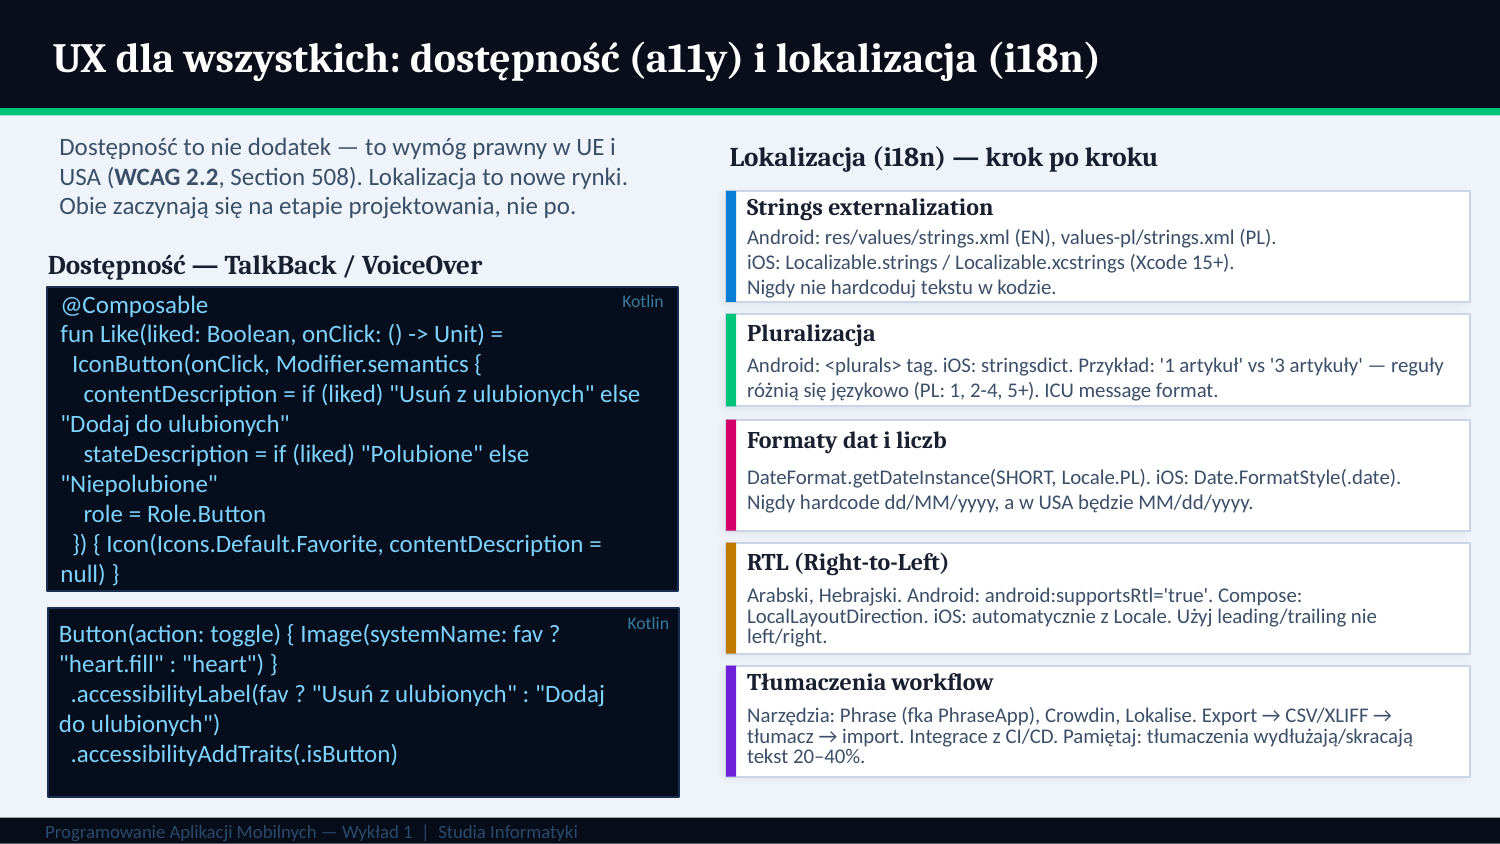

UX dla wszystkich: dostępność (a11y) i lokalizacja (i18n)
Lokalizacja (i18n) — krok po kroku
Dostępność to nie dodatek — to wymóg prawny w UE i USA (WCAG 2.2, Section 508). Lokalizacja to nowe rynki. Obie zaczynają się na etapie projektowania, nie po.
Strings externalization
Android: res/values/strings.xml (EN), values-pl/strings.xml (PL). iOS: Localizable.strings / Localizable.xcstrings (Xcode 15+).
Nigdy nie hardcoduj tekstu w kodzie.
Dostępność — TalkBack / VoiceOver
Kotlin
@Composable
fun Like(liked: Boolean, onClick: () -> Unit) =
  IconButton(onClick, Modifier.semantics {
    contentDescription = if (liked) "Usuń z ulubionych" else "Dodaj do ulubionych"
    stateDescription = if (liked) "Polubione" else "Niepolubione"
    role = Role.Button
  }) { Icon(Icons.Default.Favorite, contentDescription = null) }
Pluralizacja
Android: <plurals> tag. iOS: stringsdict. Przykład: '1 artykuł' vs '3 artykuły' — reguły różnią się językowo (PL: 1, 2-4, 5+). ICU message format.
Formaty dat i liczb
DateFormat.getDateInstance(SHORT, Locale.PL). iOS: Date.FormatStyle(.date).
Nigdy hardcode dd/MM/yyyy, a w USA będzie MM/dd/yyyy.
RTL (Right-to-Left)
Arabski, Hebrajski. Android: android:supportsRtl='true'. Compose: LocalLayoutDirection. iOS: automatycznie z Locale. Użyj leading/trailing nie left/right.
Kotlin
Button(action: toggle) { Image(systemName: fav ? "heart.fill" : "heart") }
  .accessibilityLabel(fav ? "Usuń z ulubionych" : "Dodaj do ulubionych")
  .accessibilityAddTraits(.isButton)
Tłumaczenia workflow
Narzędzia: Phrase (fka PhraseApp), Crowdin, Lokalise. Export → CSV/XLIFF → tłumacz → import. Integrace z CI/CD. Pamiętaj: tłumaczenia wydłużają/skracają tekst 20–40%.
Programowanie Aplikacji Mobilnych — Wykład 1 | Studia Informatyki